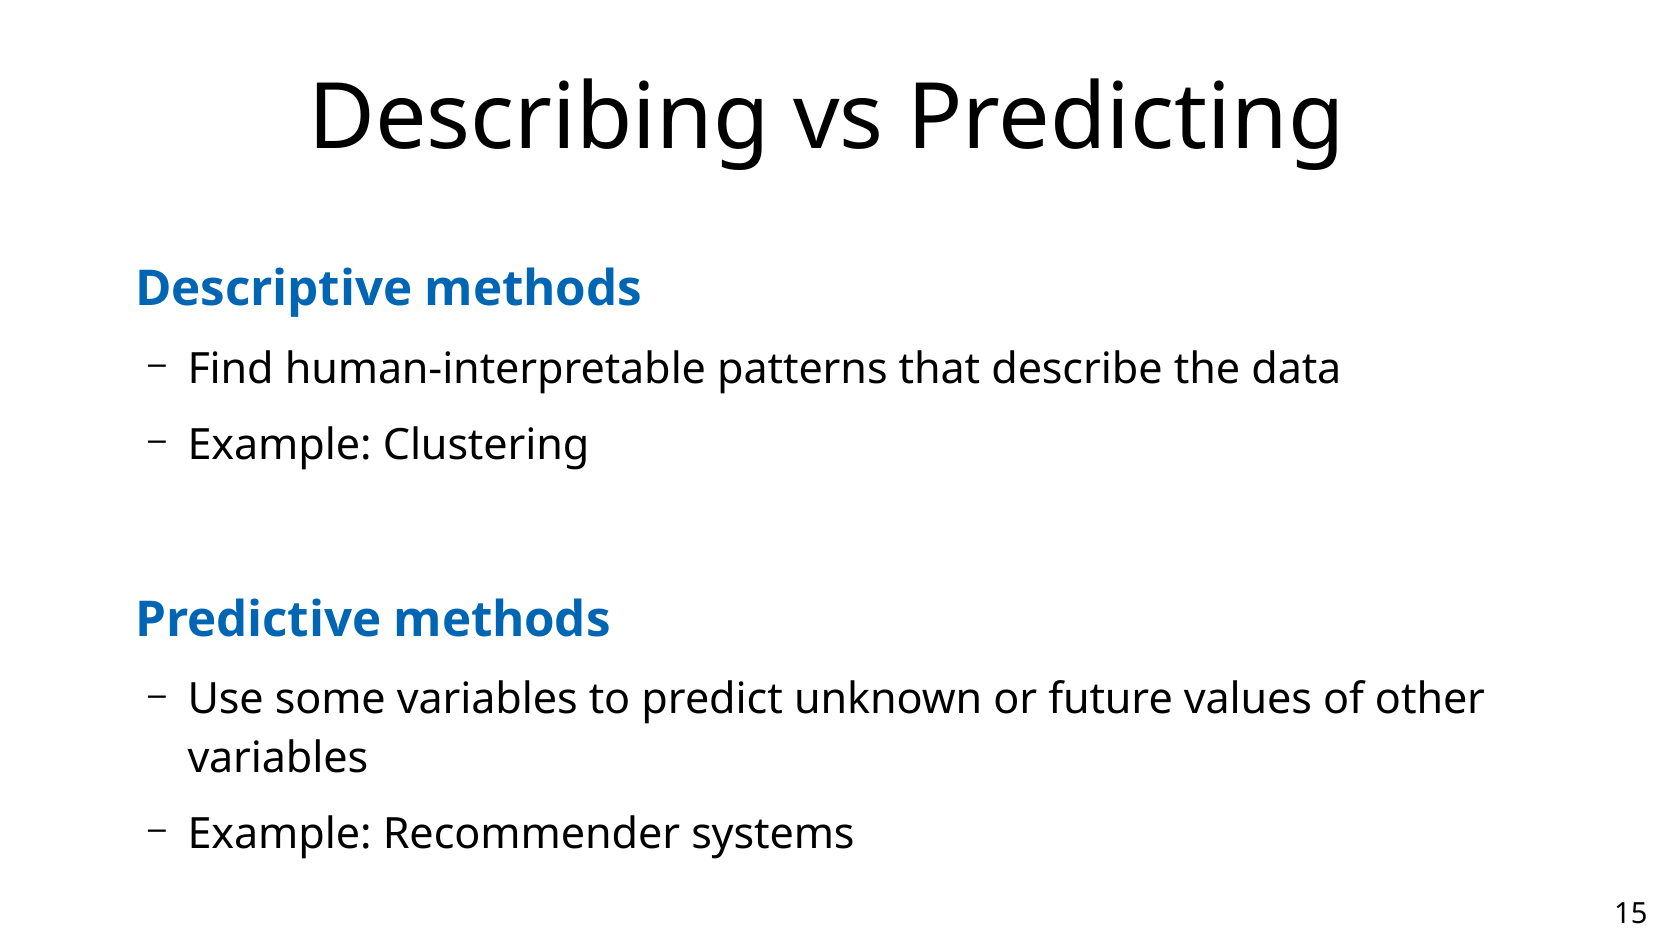

# Describing vs Predicting
Descriptive methods
Find human-interpretable patterns that describe the data
Example: Clustering
Predictive methods
Use some variables to predict unknown or future values of other variables
Example: Recommender systems
15